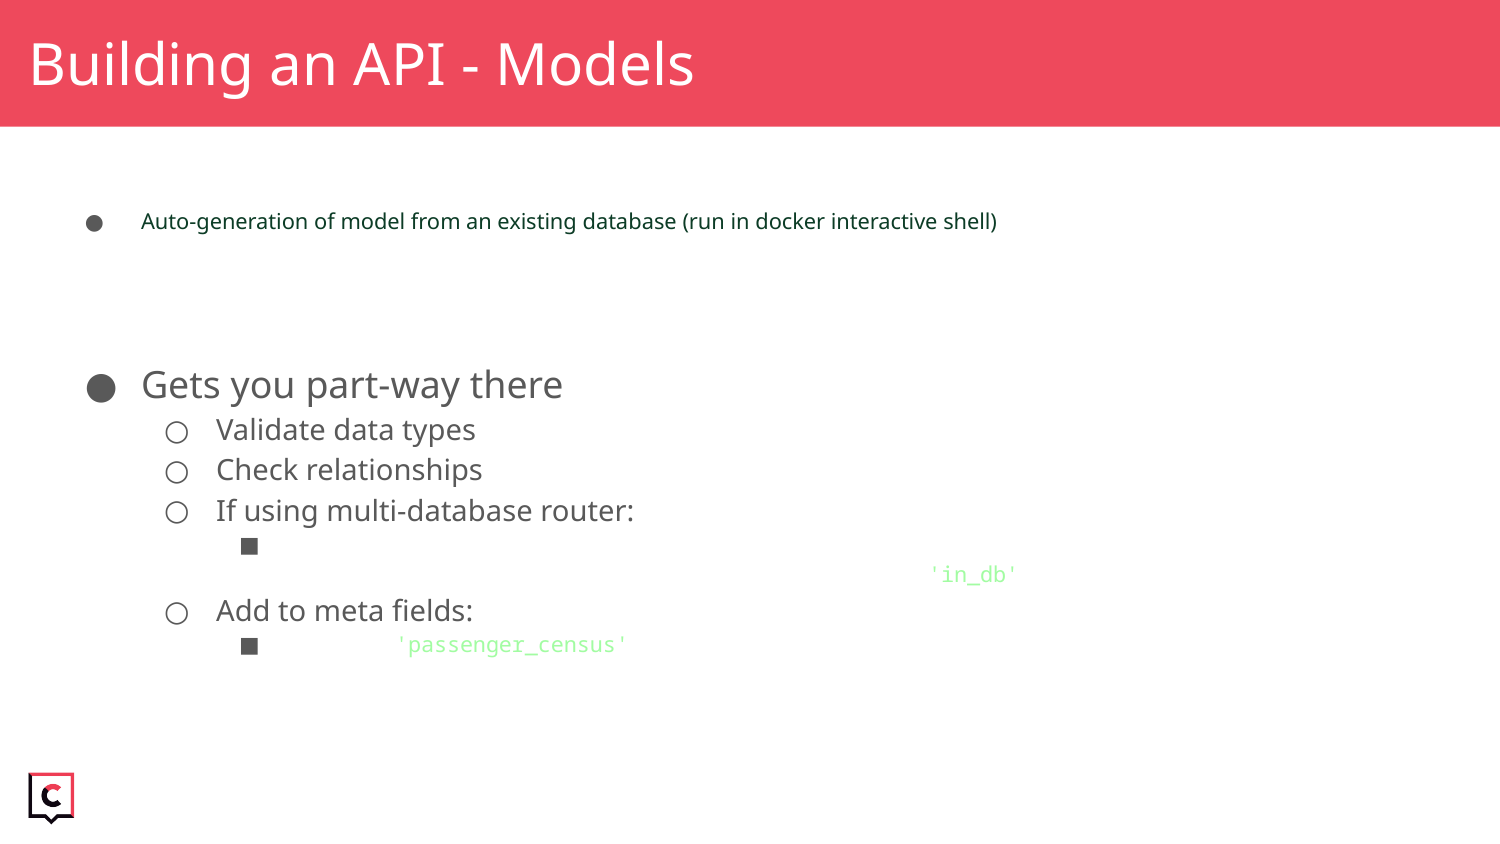

# Building an API - Models
Auto-generation of model from an existing database (run in docker interactive shell)
docker exec -it <docker-container> bash
python manage.py inspectdb > <namespace>/<subpackage>/models.py
Gets you part-way there
Validate data types
Check relationships
If using multi-database router:
import django.db.models.options as options
options.DEFAULT_NAMES = options.DEFAULT_NAMES + ('in_db',)
Add to meta fields:
in_db = 'passenger_census'